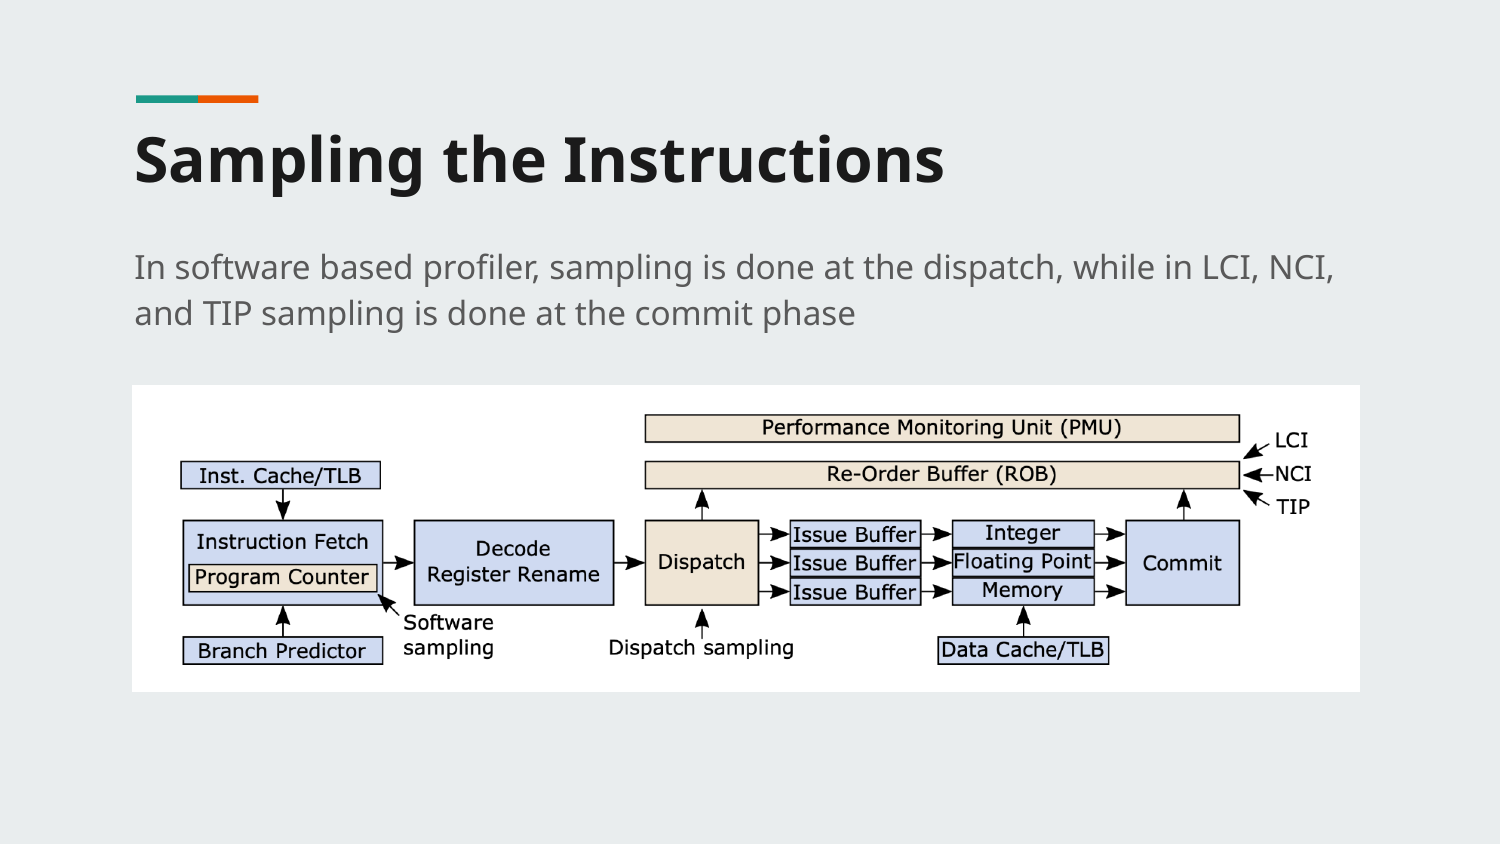

Sampling the Instructions
In software based profiler, sampling is done at the dispatch, while in LCI, NCI, and TIP sampling is done at the commit phase